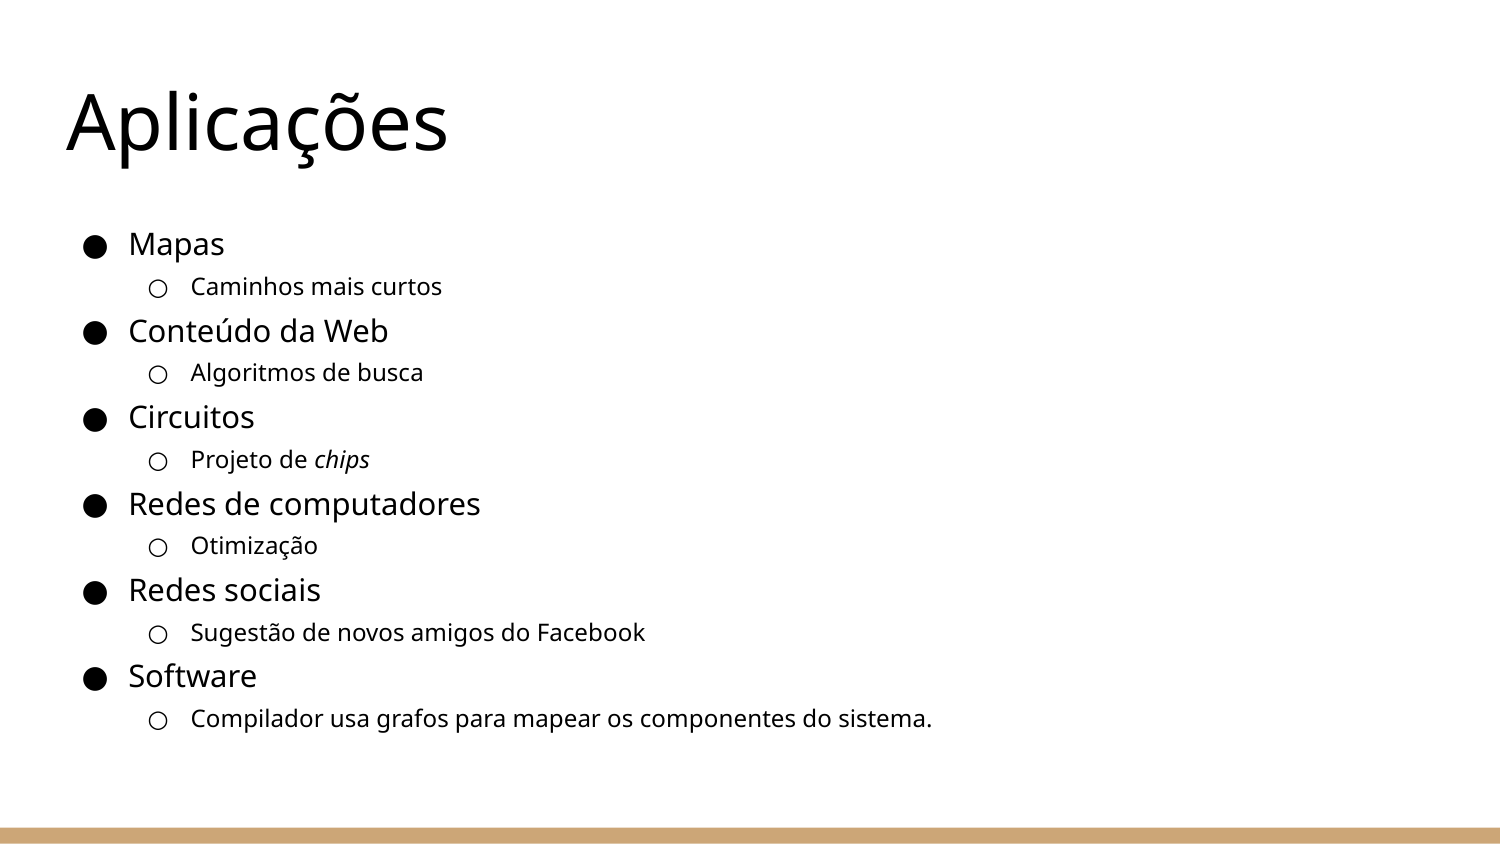

# Aplicações
Mapas
Caminhos mais curtos
Conteúdo da Web
Algoritmos de busca
Circuitos
Projeto de chips
Redes de computadores
Otimização
Redes sociais
Sugestão de novos amigos do Facebook
Software
Compilador usa grafos para mapear os componentes do sistema.